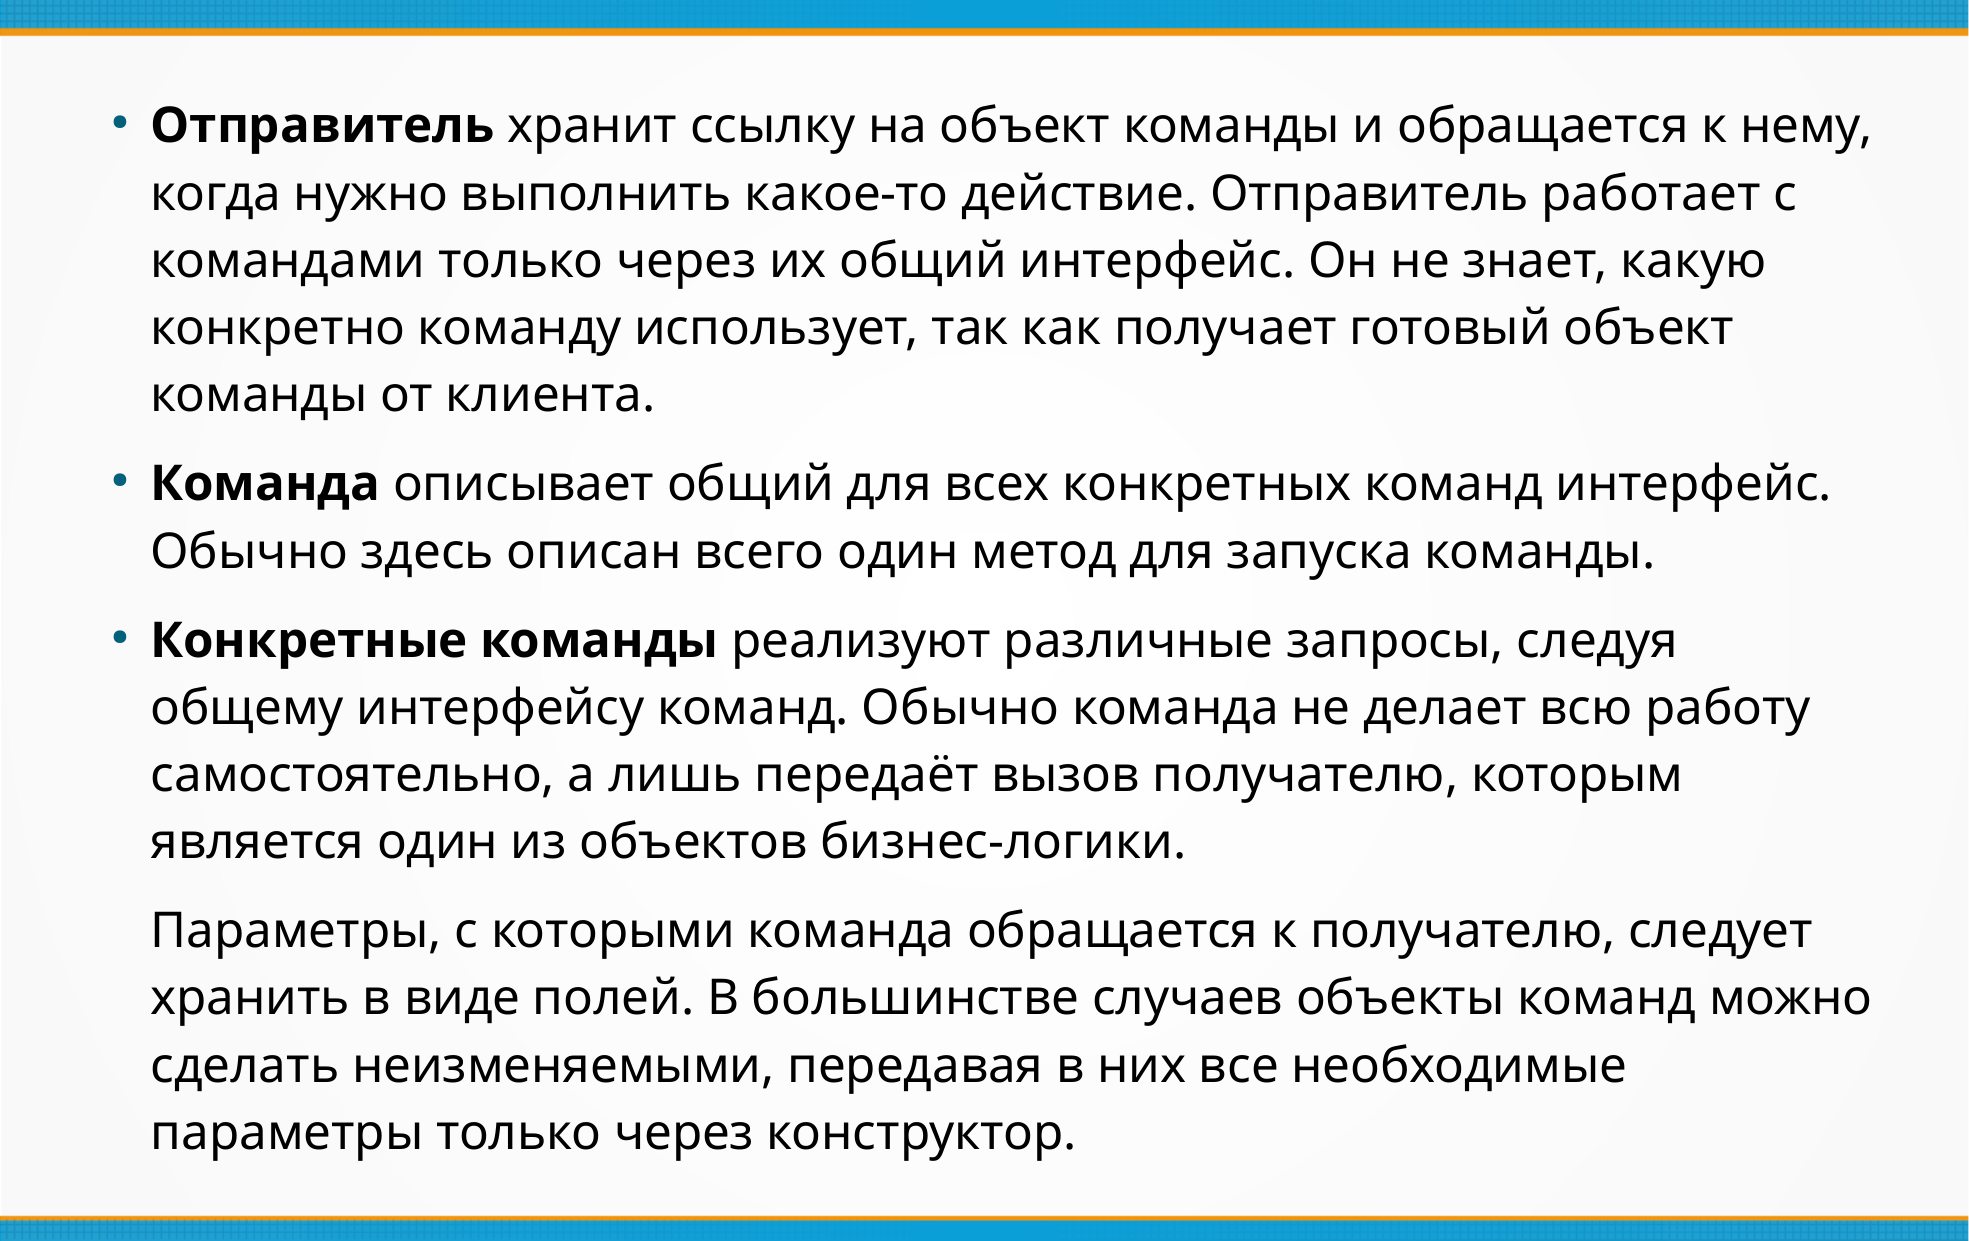

# Отправитель хранит ссылку на объект команды и обращается к нему, когда нужно выполнить какое-то действие. Отправитель работает с командами только через их общий интерфейс. Он не знает, какую конкретно команду использует, так как получает готовый объект команды от клиента.
Команда описывает общий для всех конкретных команд интерфейс. Обычно здесь описан всего один метод для запуска команды.
Конкретные команды реализуют различные запросы, следуя общему интерфейсу команд. Обычно команда не делает всю работу самостоятельно, а лишь передаёт вызов получателю, которым является один из объектов бизнес-логики.
Параметры, с которыми команда обращается к получателю, следует хранить в виде полей. В большинстве случаев объекты команд можно сделать неизменяемыми, передавая в них все необходимые параметры только через конструктор.